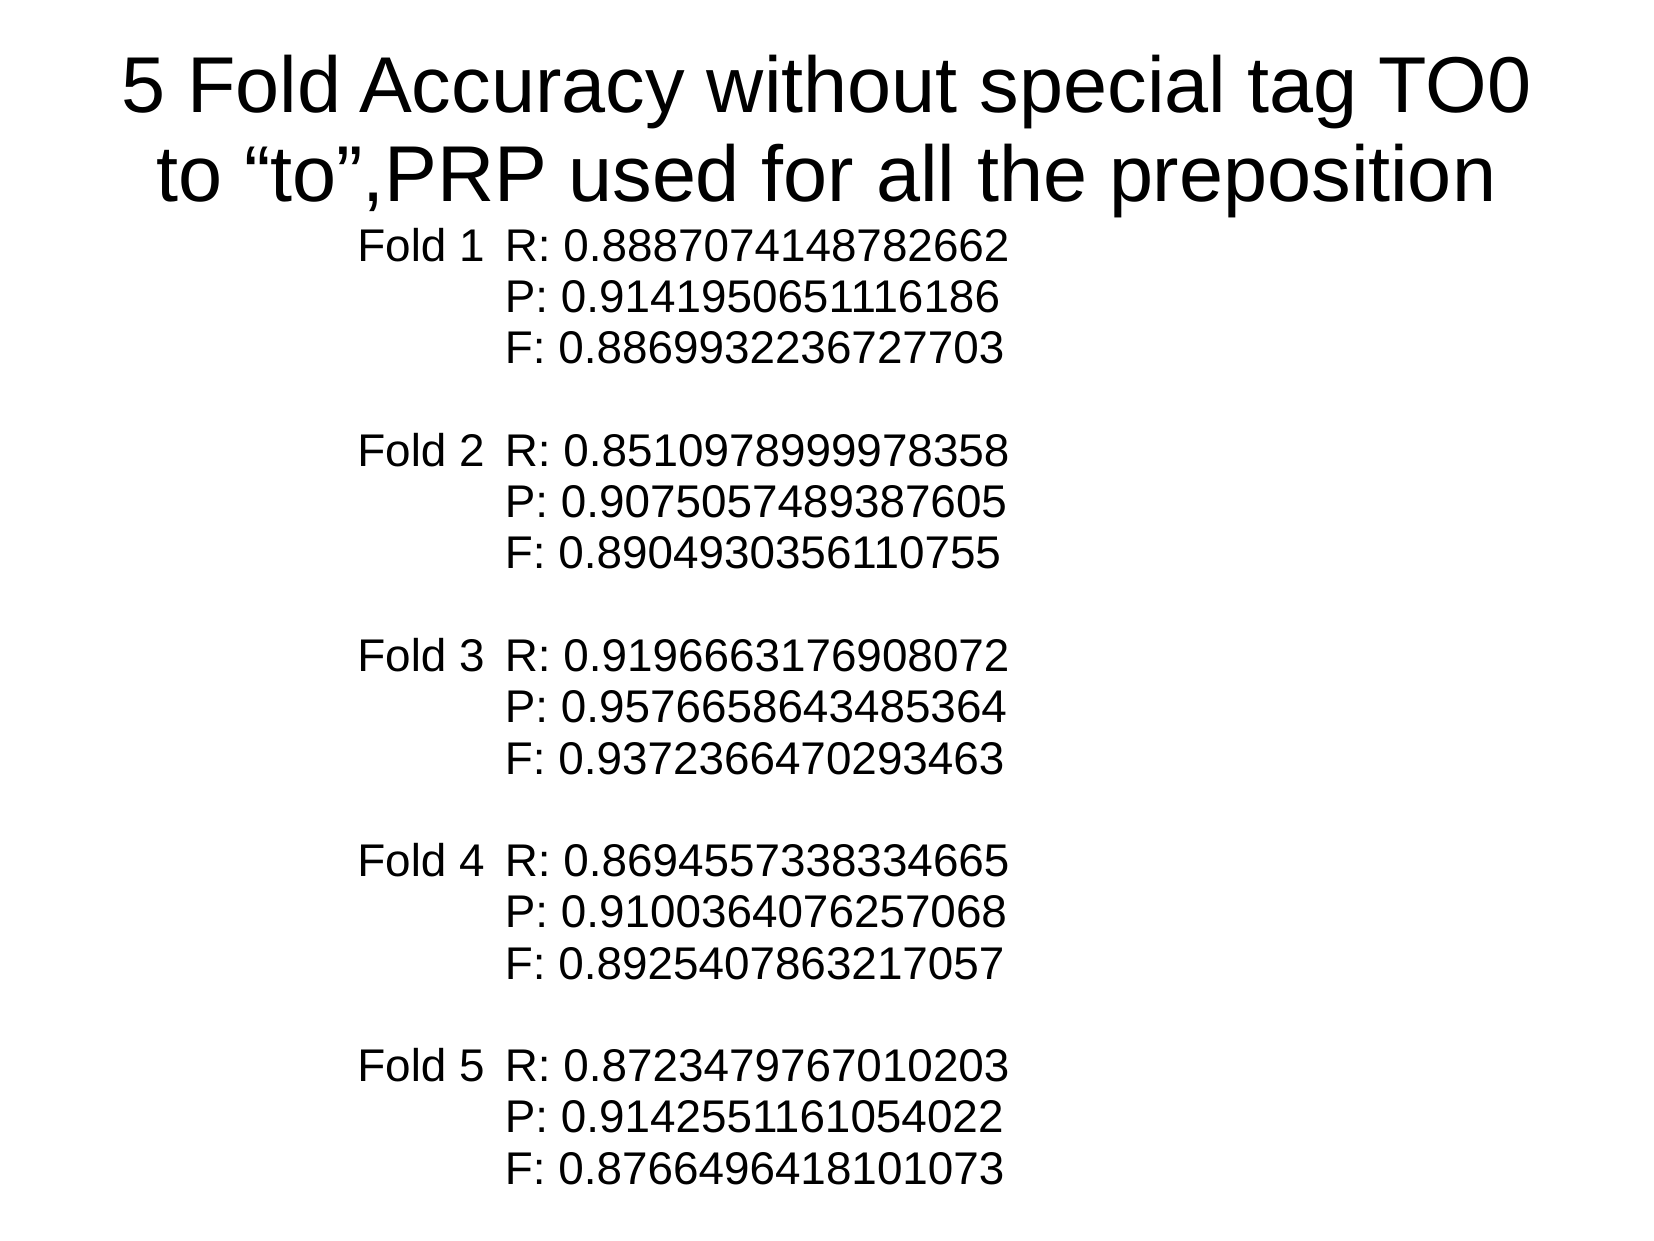

# 5 Fold Accuracy without special tag TO0 to “to”,PRP used for all the preposition
Fold 1	R: 0.8887074148782662
		P: 0.9141950651116186
		F: 0.8869932236727703
Fold 2	R: 0.8510978999978358
		P: 0.9075057489387605
		F: 0.8904930356110755
Fold 3	R: 0.9196663176908072
		P: 0.9576658643485364
		F: 0.9372366470293463
Fold 4	R: 0.8694557338334665
		P: 0.9100364076257068
		F: 0.8925407863217057
Fold 5	R: 0.8723479767010203
		P: 0.9142551161054022
		F: 0.8766496418101073